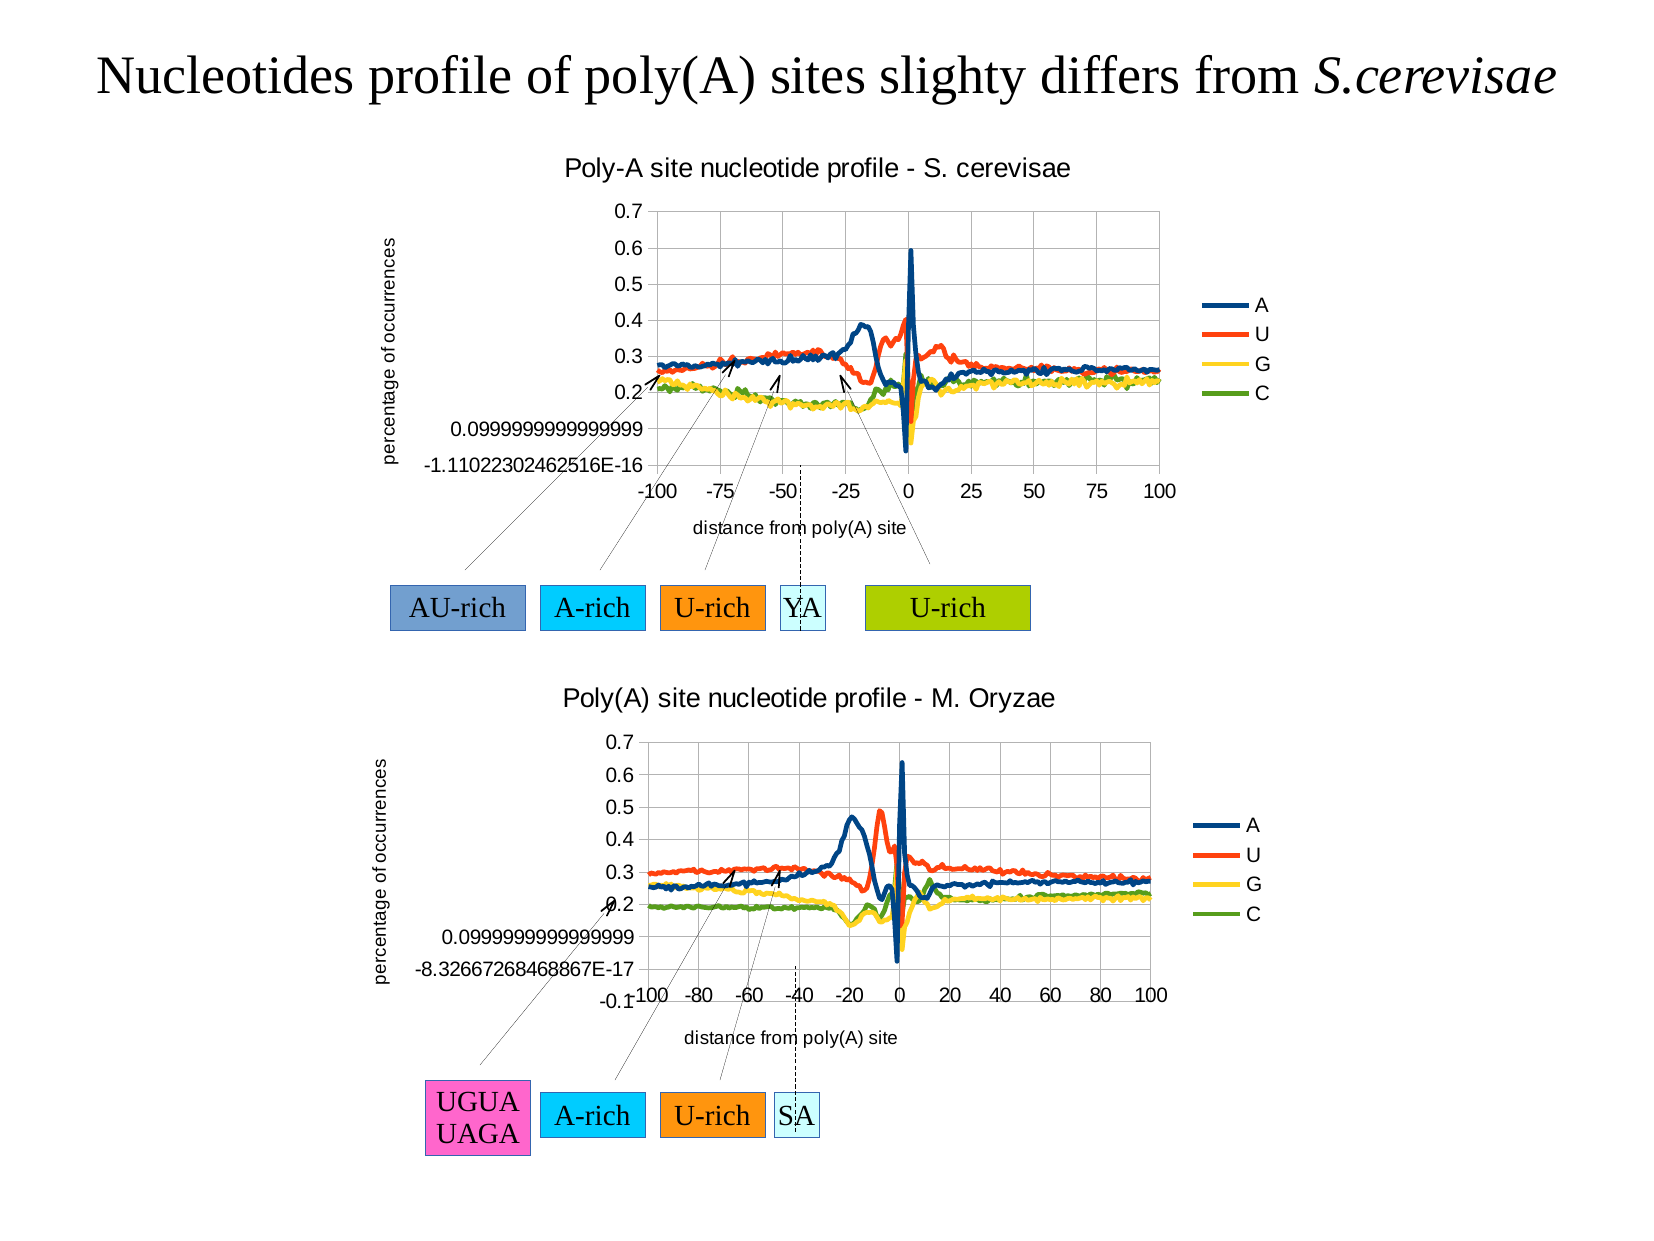

# Nucleotides profile of poly(A) sites slighty differs from S.cerevisae
### Chart: Poly-A site nucleotide profile - S. cerevisae
| Category | A | U | G | C |
|---|---|---|---|---|
AU-rich
A-rich
U-rich
YA
U-rich
### Chart: Poly(A) site nucleotide profile - M. Oryzae
| Category | A | U | G | C |
|---|---|---|---|---|
UGUA
UAGA
A-rich
U-rich
SA